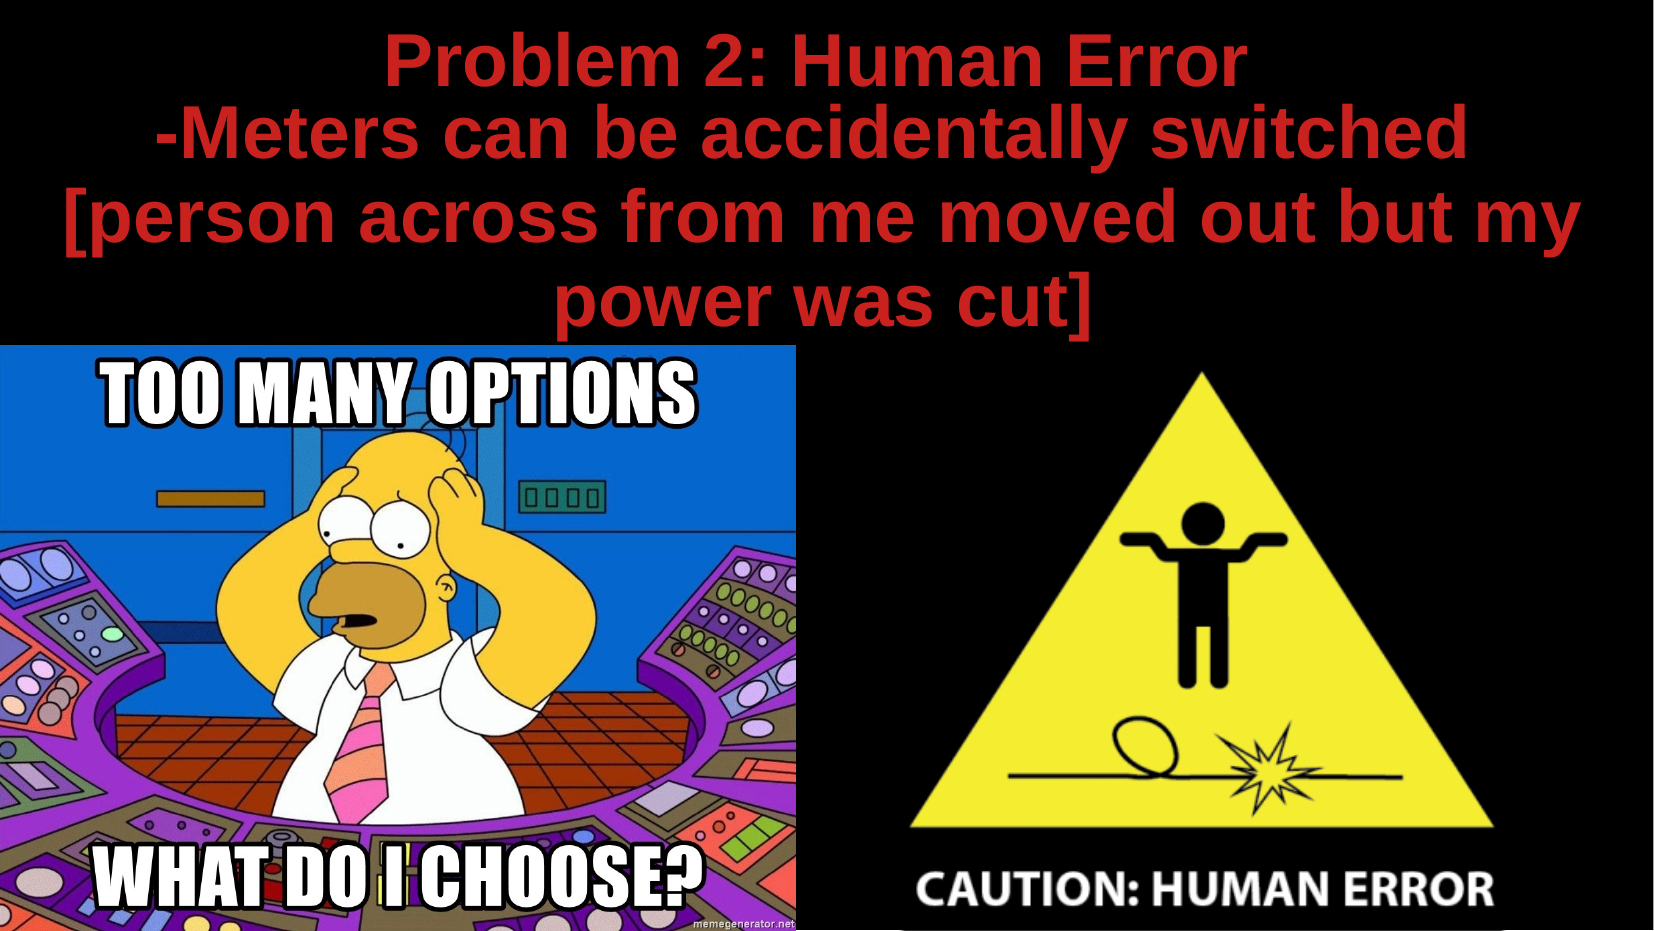

# Problem 2: Human Error
-Meters can be accidentally switched
[person across from me moved out but my power was cut]